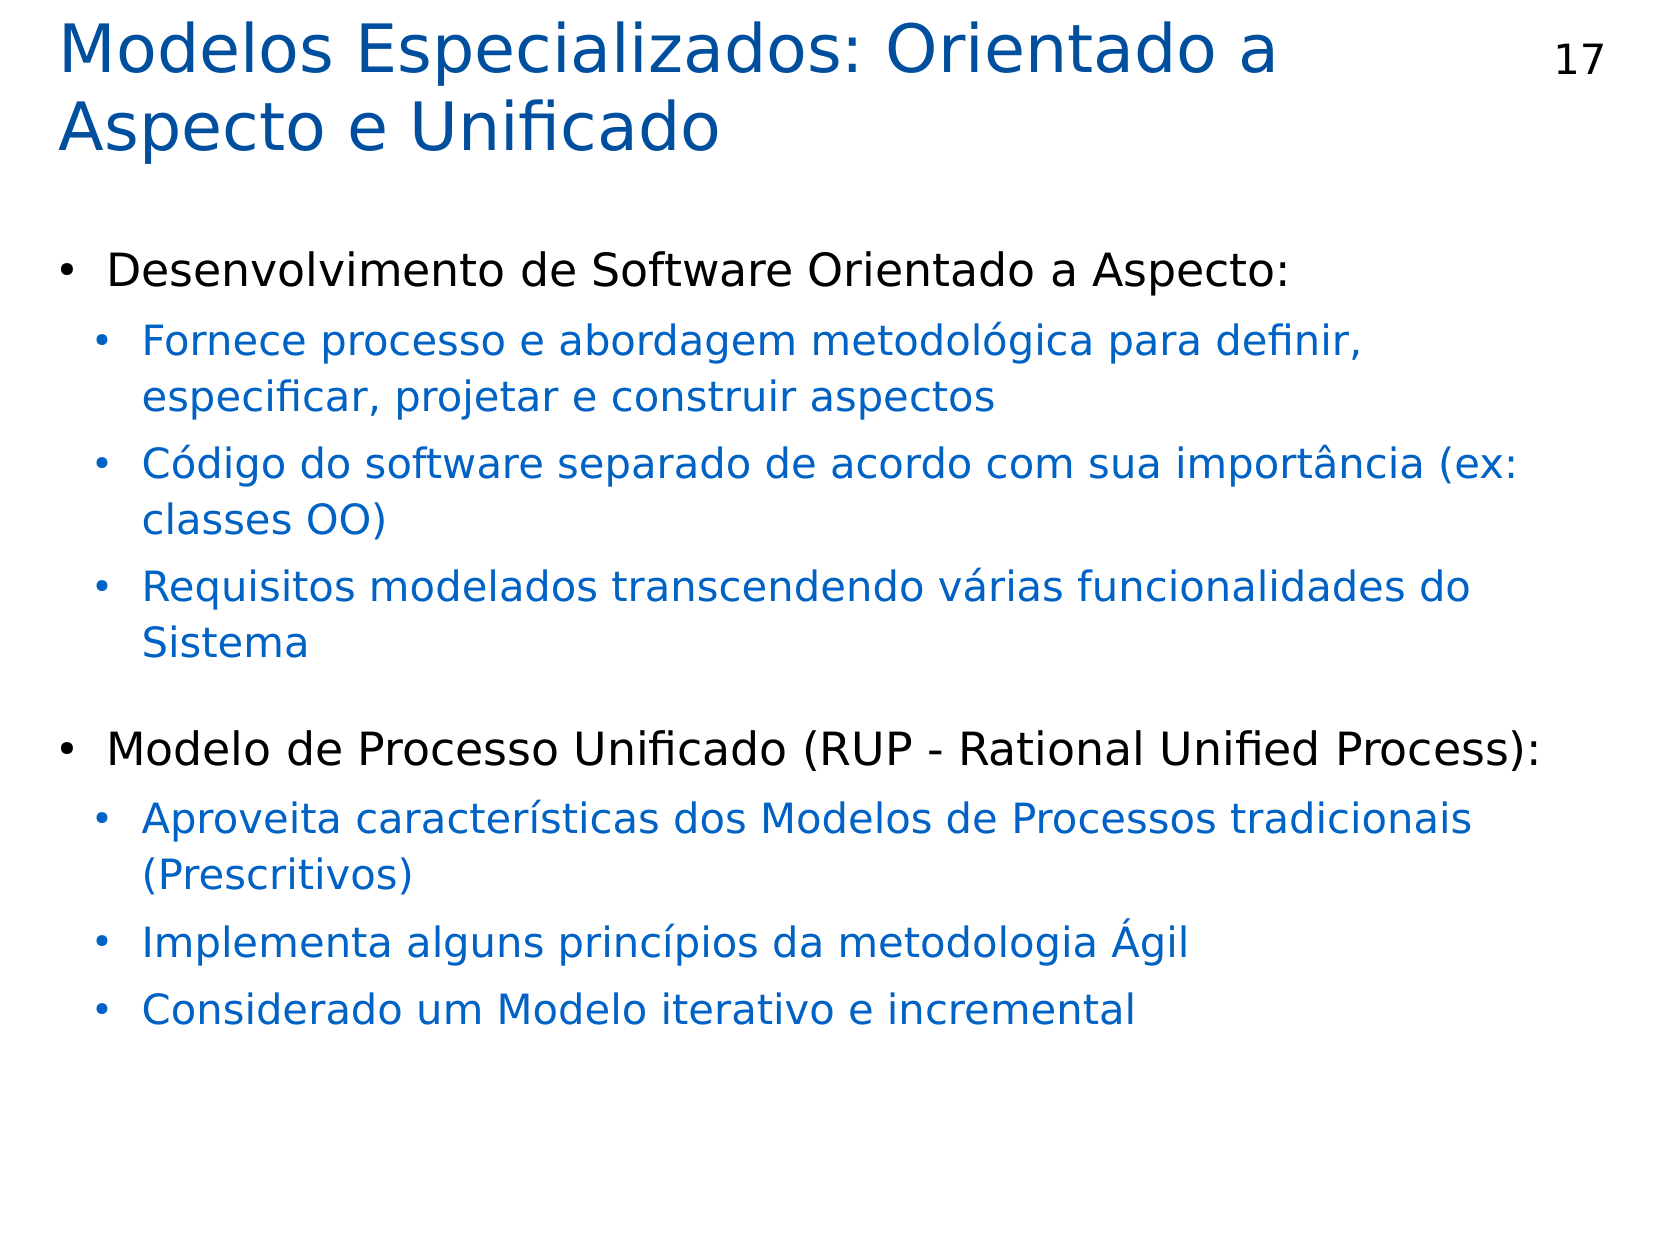

# Modelos Especializados: Orientado a Aspecto e Unificado
17
Desenvolvimento de Software Orientado a Aspecto:
Fornece processo e abordagem metodológica para definir, especificar, projetar e construir aspectos
Código do software separado de acordo com sua importância (ex: classes OO)
Requisitos modelados transcendendo várias funcionalidades do Sistema
Modelo de Processo Unificado (RUP - Rational Unified Process):
Aproveita características dos Modelos de Processos tradicionais (Prescritivos)
Implementa alguns princípios da metodologia Ágil
Considerado um Modelo iterativo e incremental